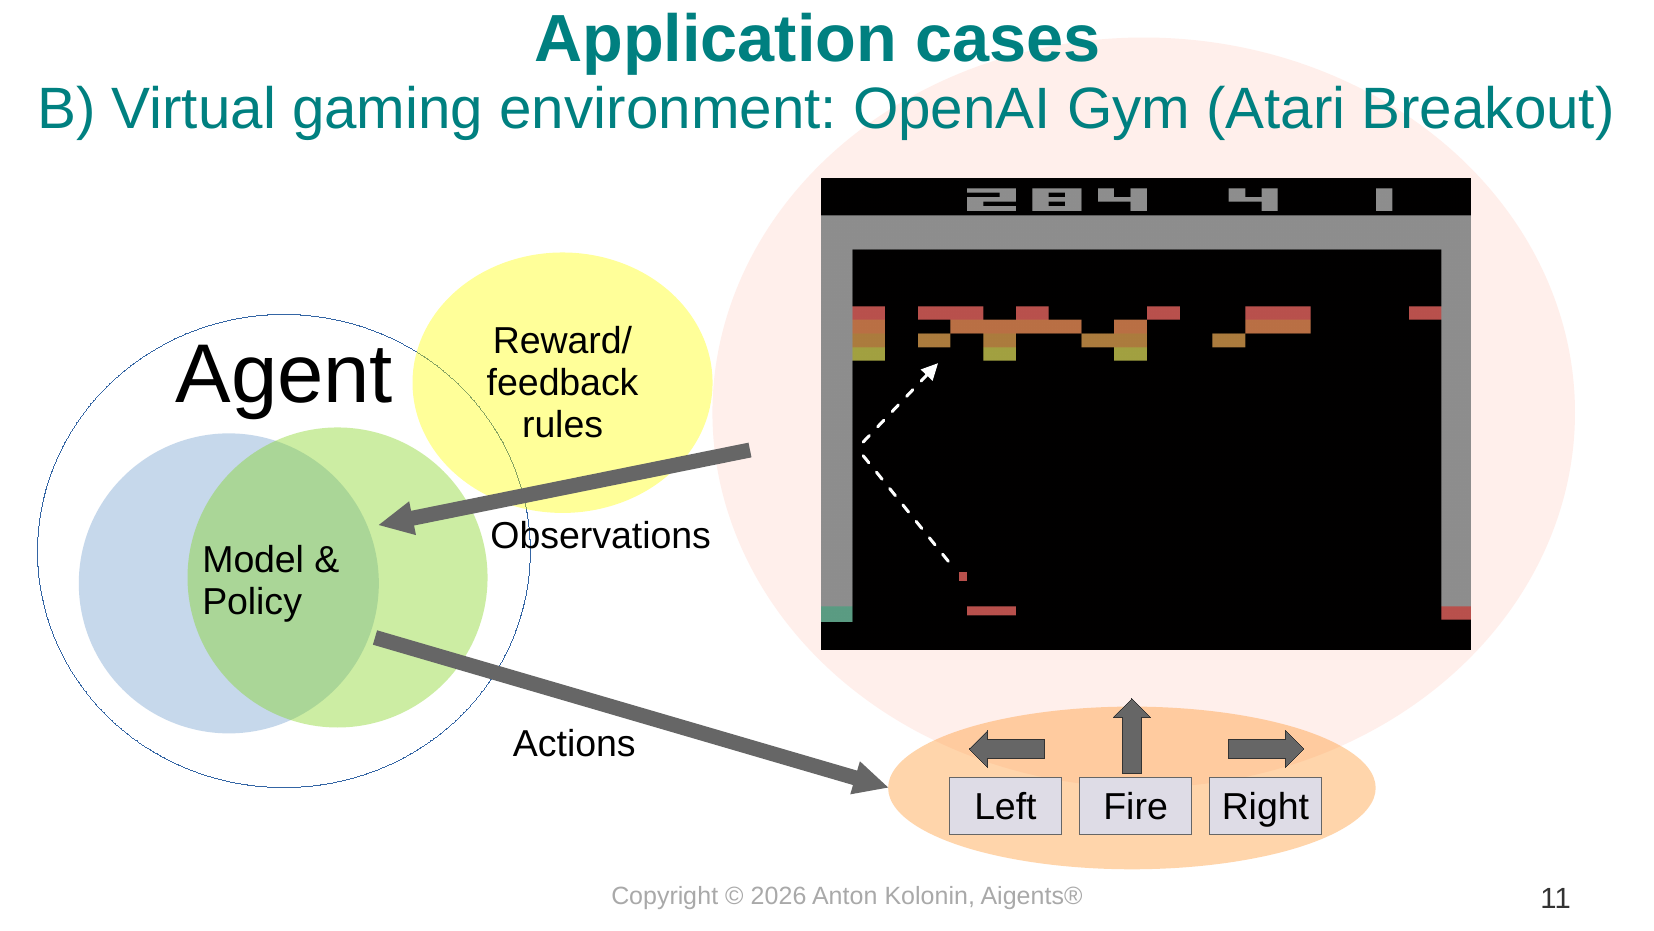

Application cases
B) Virtual gaming environment: OpenAI Gym (Atari Breakout)
Reward/feedback
rules
Agent
Observations
Model &
Policy
Actions
Left
Fire
Right
Copyright © 2026 Anton Kolonin, Aigents®
11